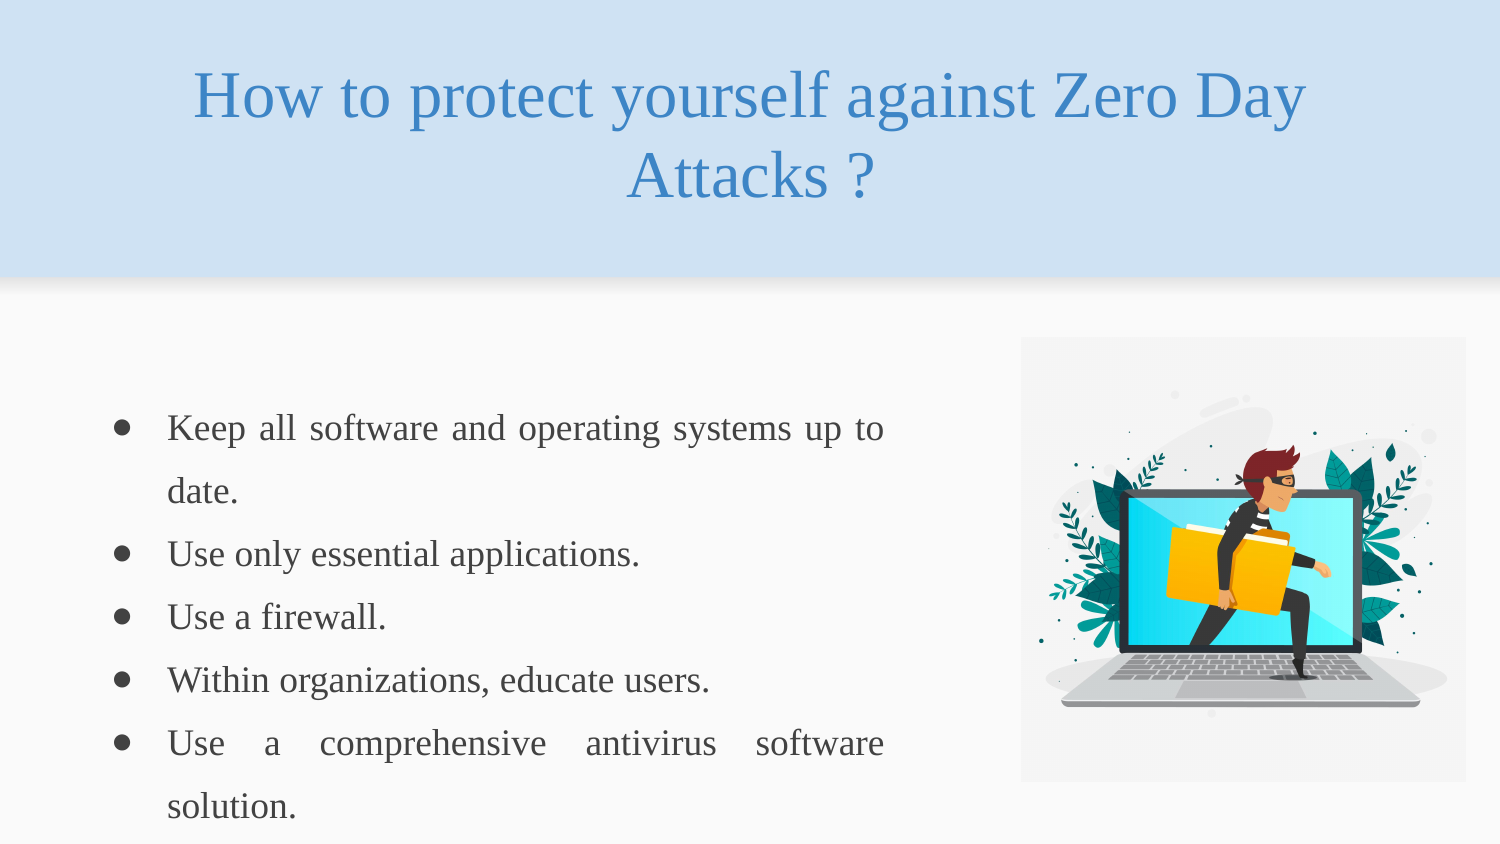

How to protect yourself against Zero Day Attacks ?
# Keep all software and operating systems up to date.
Use only essential applications.
Use a firewall.
Within organizations, educate users.
Use a comprehensive antivirus software solution.